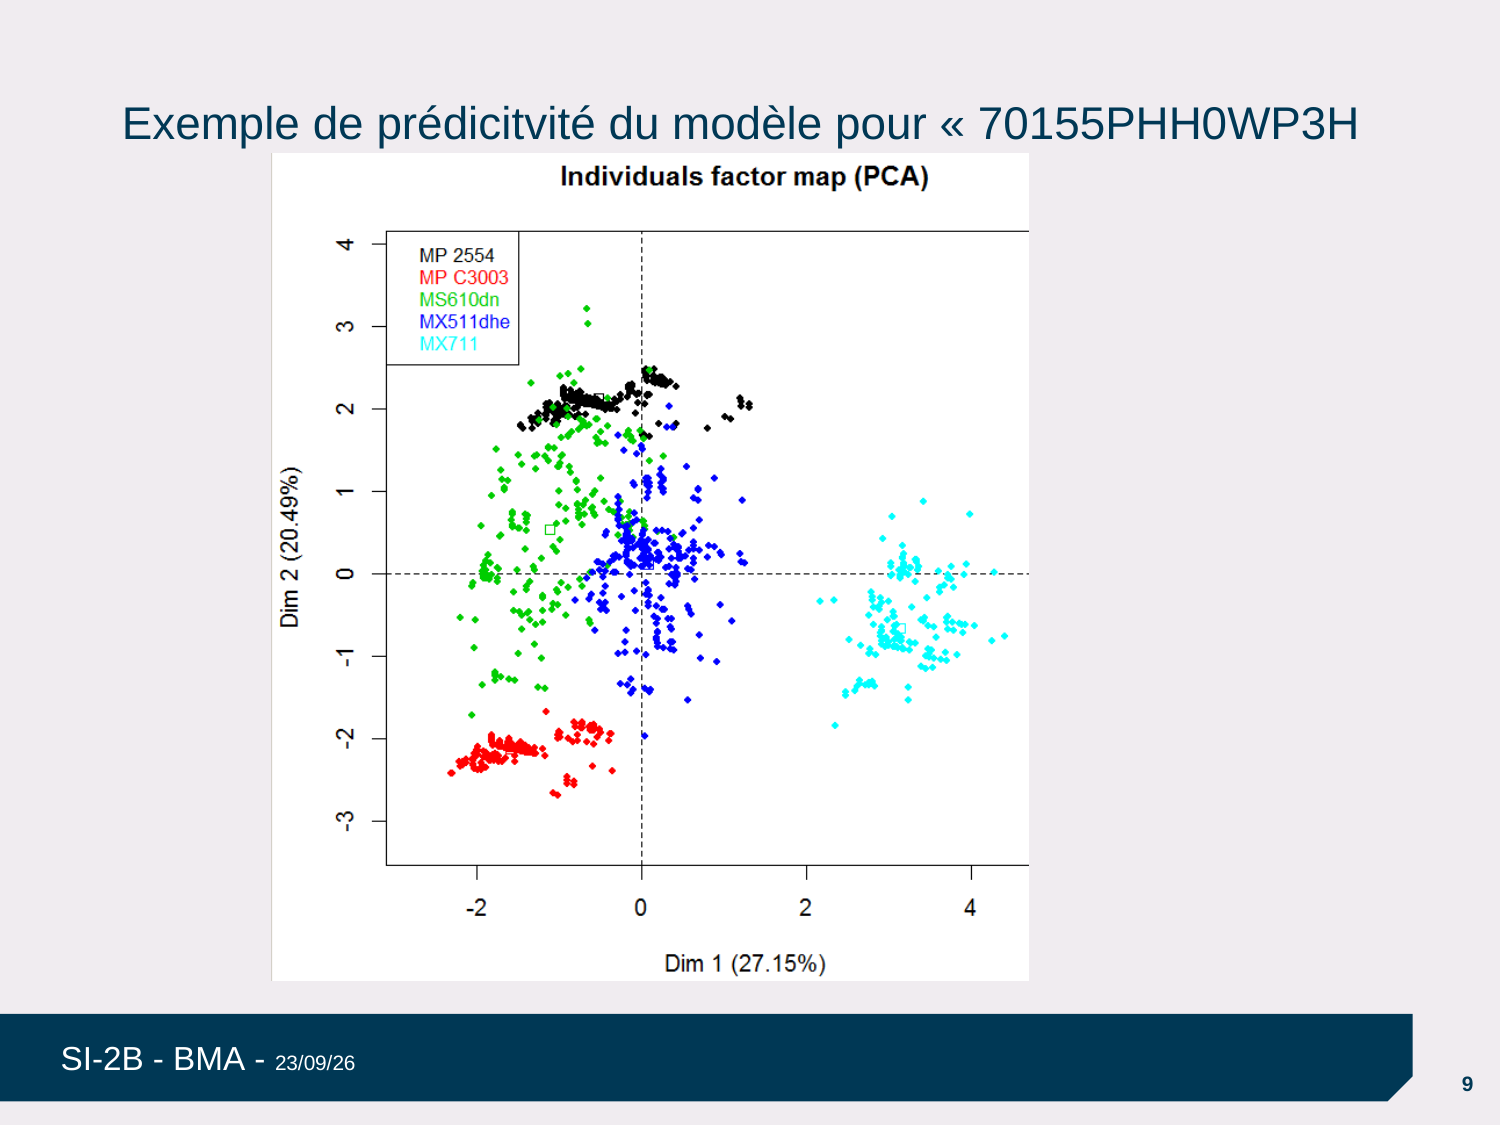

# Exemple de prédicitvité du modèle pour « 70155PHH0WP3H